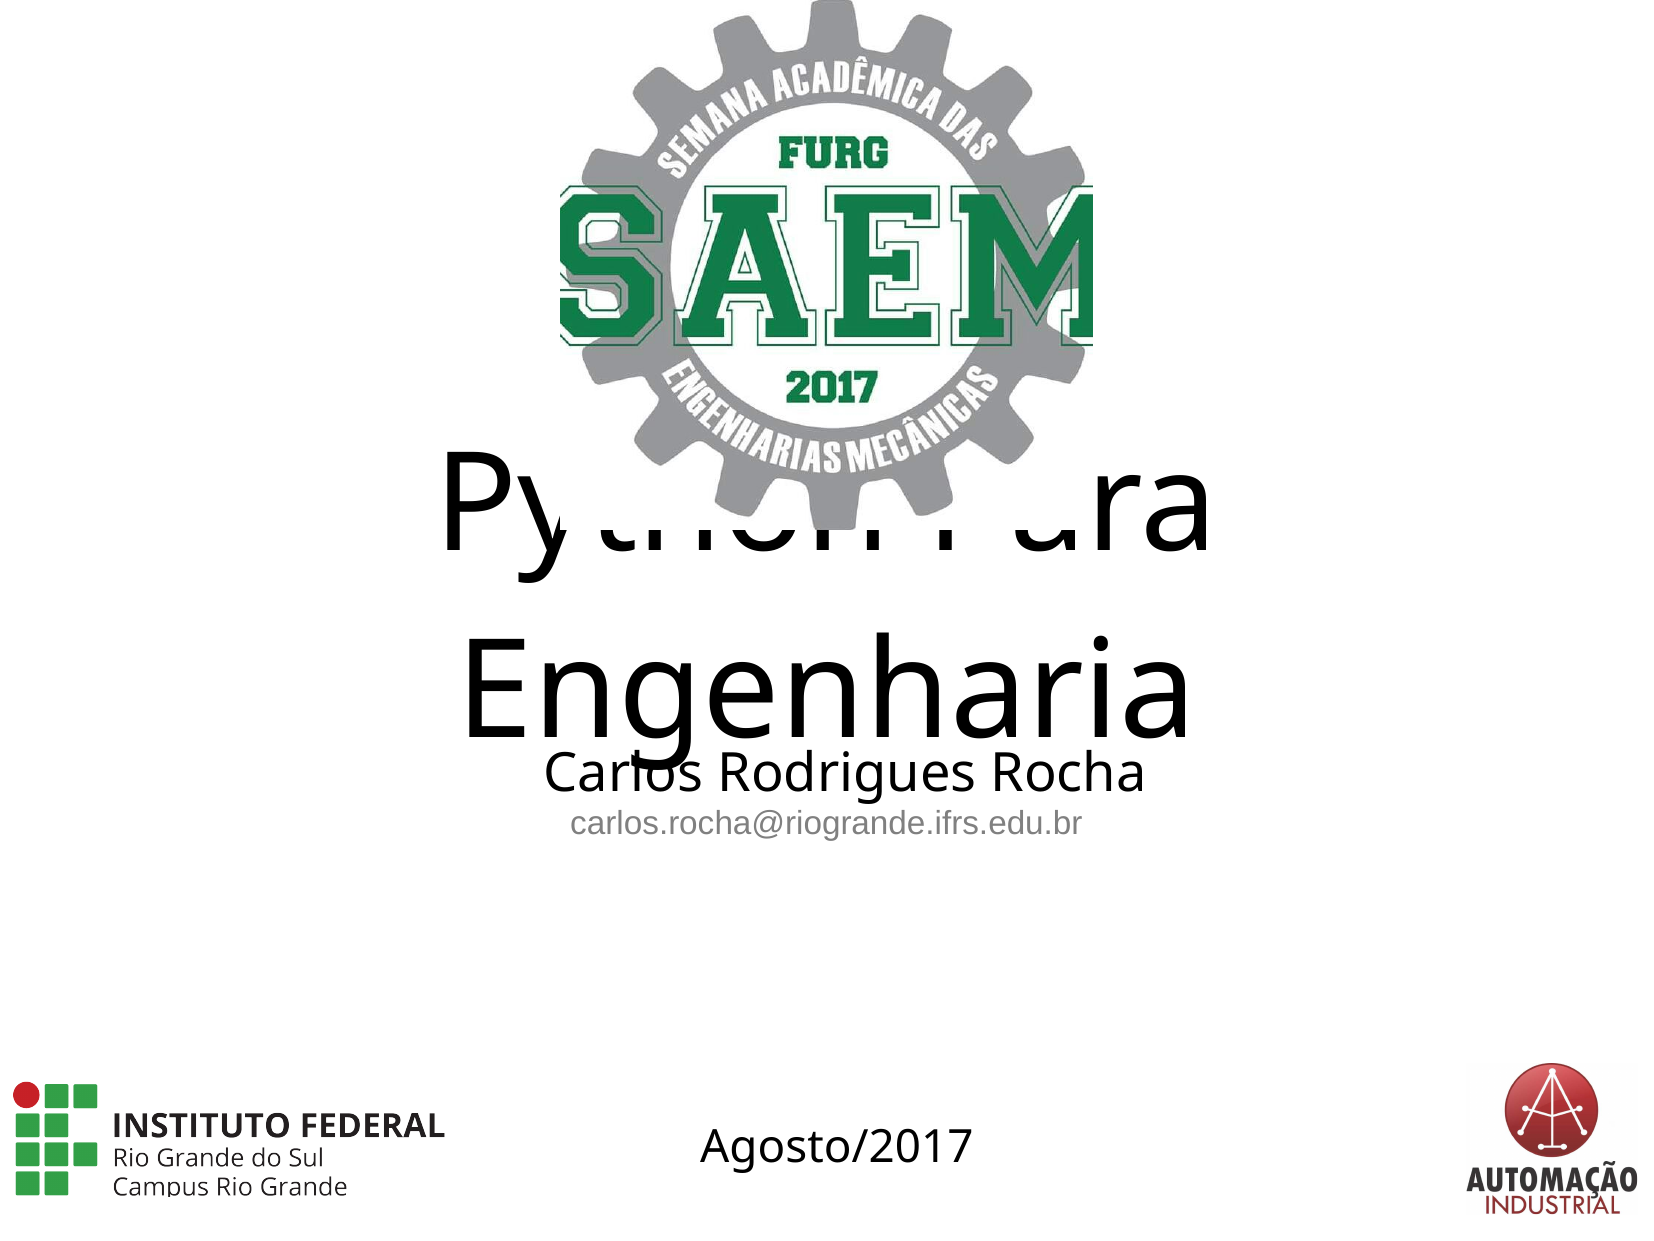

# Python Para Engenharia
Carlos Rodrigues Rocha
carlos.rocha@riogrande.ifrs.edu.br
Agosto/2017